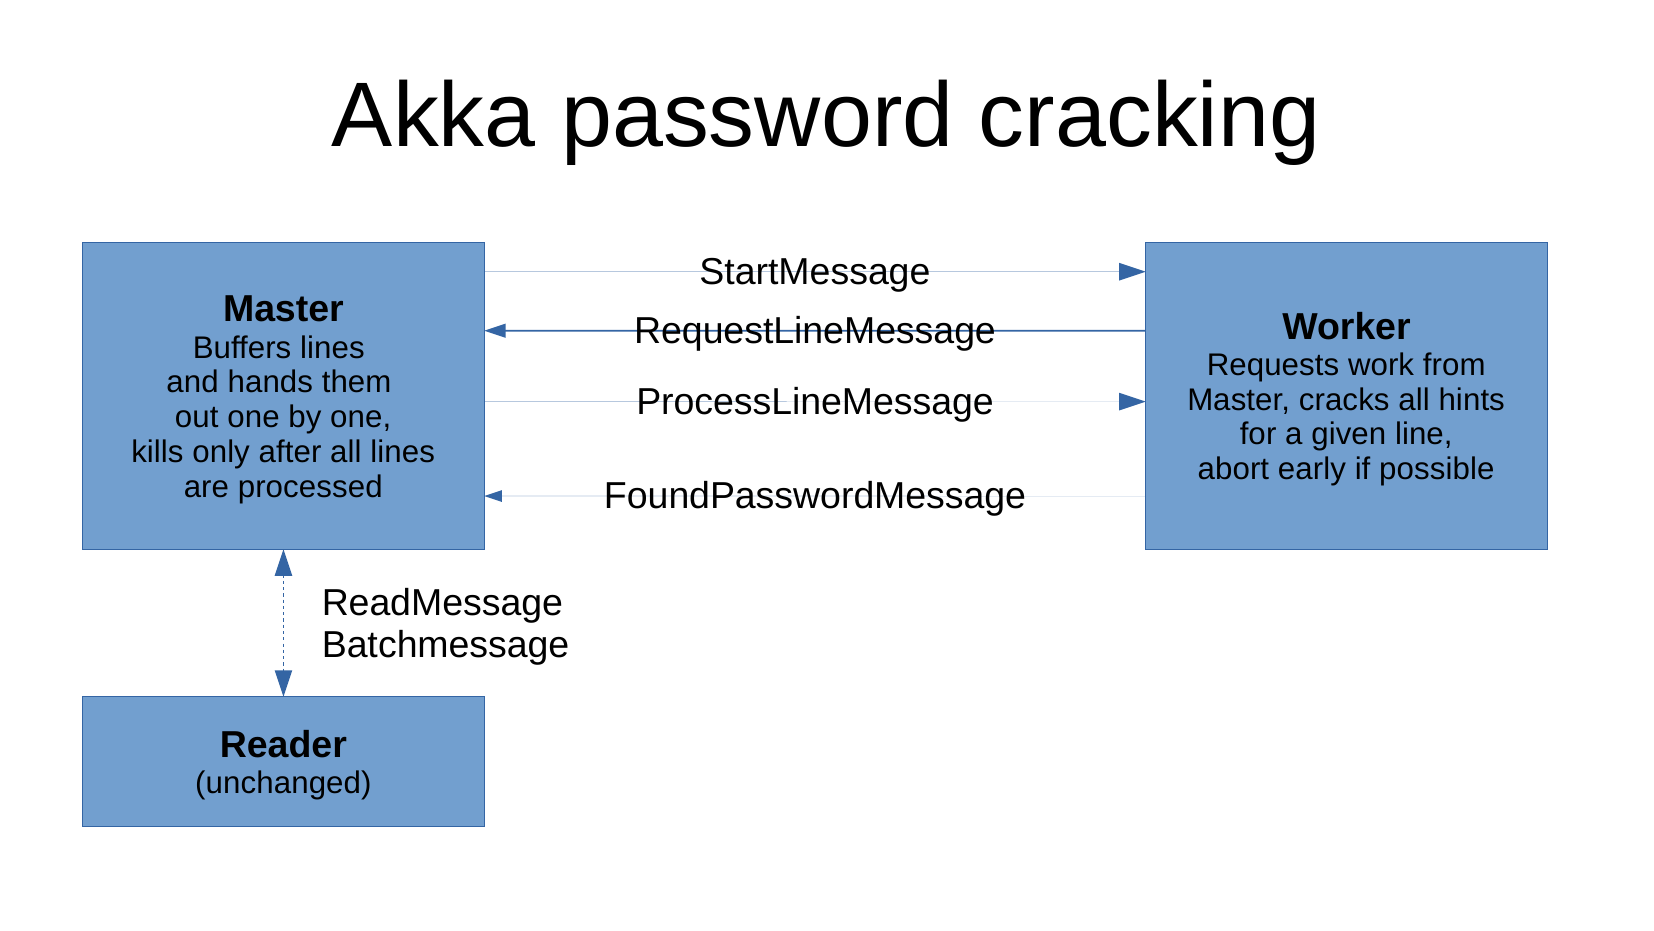

# Akka password cracking
Master
Buffers lines
and hands them
out one by one,
kills only after all lines
are processed
Worker
Requests work from
Master, cracks all hints
for a given line,
abort early if possible
StartMessage
RequestLineMessage
ProcessLineMessage
FoundPasswordMessage
ReadMessage
Batchmessage
Reader
(unchanged)